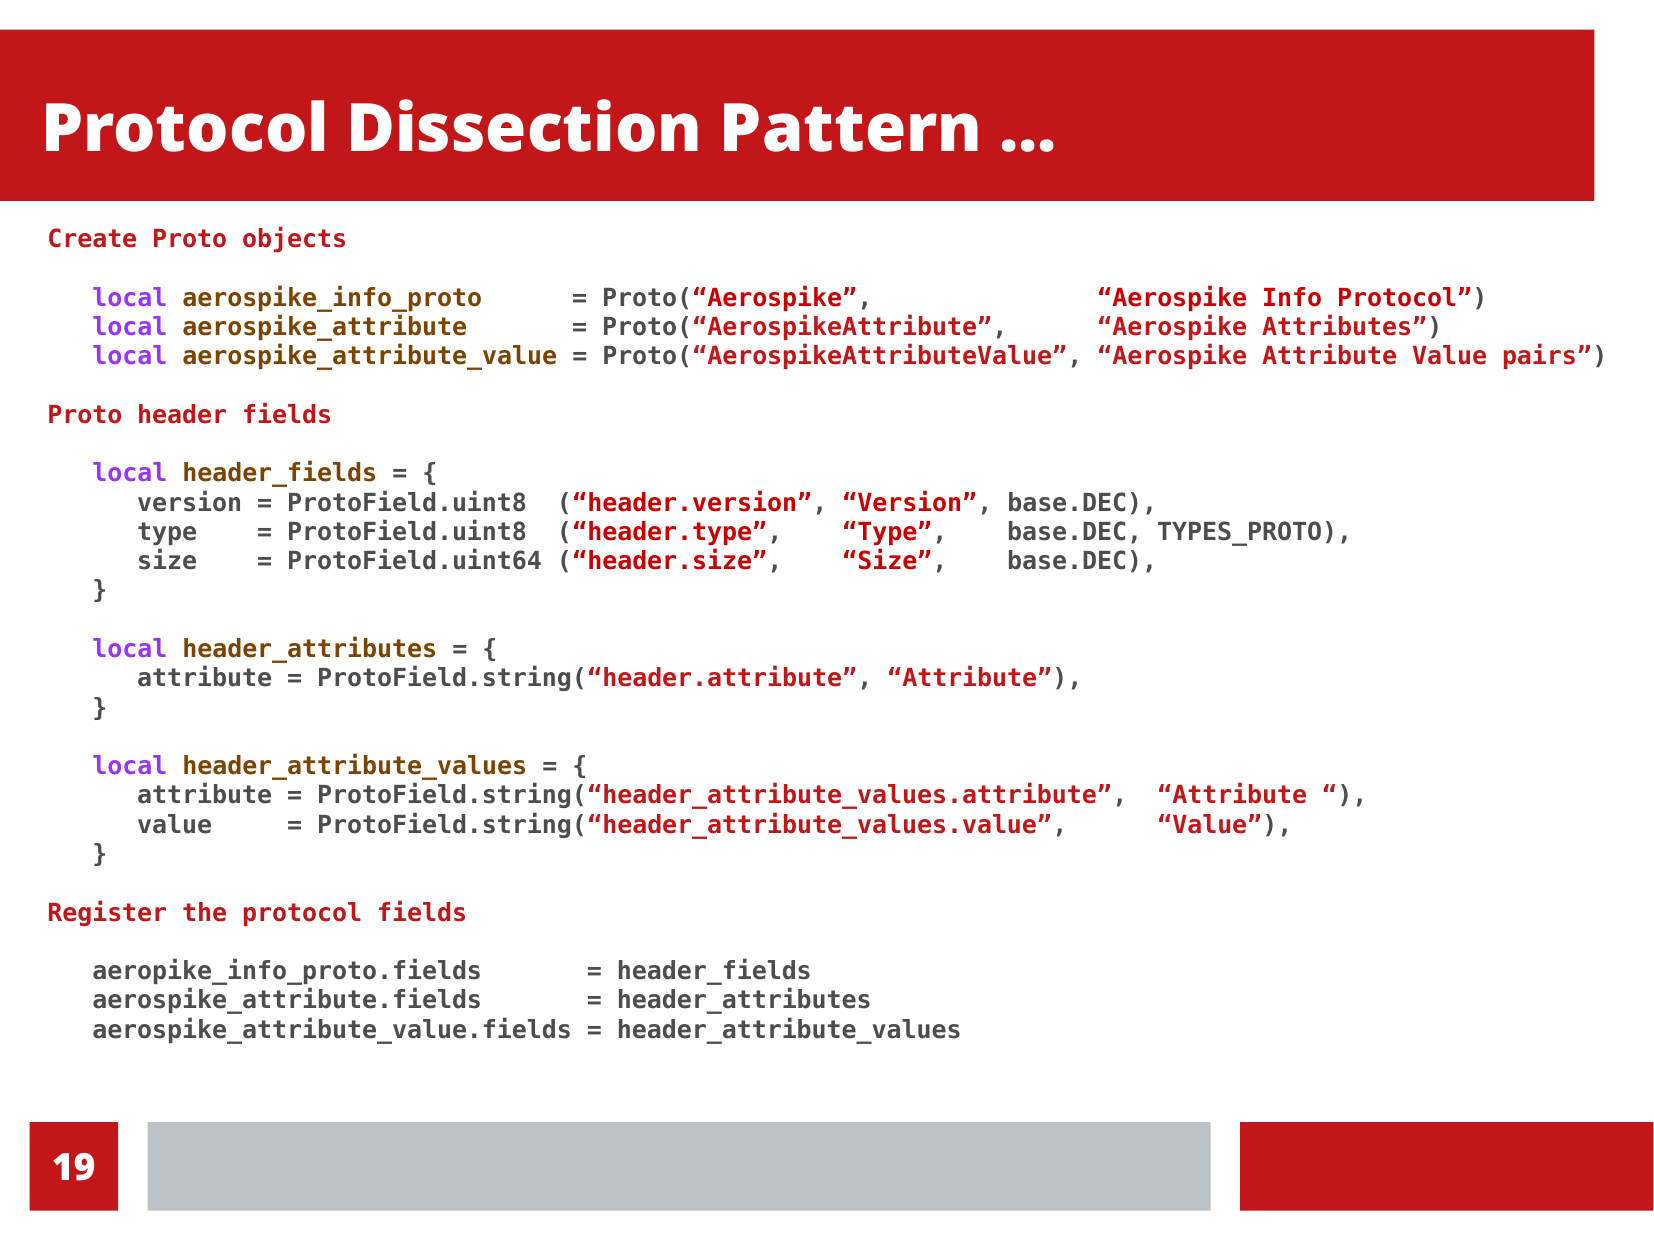

# Protocol Dissection Pattern ...
Create Proto objects
 local aerospike_info_proto = Proto(“Aerospike”, “Aerospike Info Protocol”)
 local aerospike_attribute = Proto(“AerospikeAttribute”, “Aerospike Attributes”)
 local aerospike_attribute_value = Proto(“AerospikeAttributeValue”, “Aerospike Attribute Value pairs”)
Proto header fields
 local header_fields = {
 version = ProtoField.uint8 (“header.version”, “Version”, base.DEC),
 type = ProtoField.uint8 (“header.type”, “Type”, base.DEC, TYPES_PROTO),
 size = ProtoField.uint64 (“header.size”, “Size”, base.DEC),
 }
 local header_attributes = {
 attribute = ProtoField.string(“header.attribute”, “Attribute”),
 }
 local header_attribute_values = {
 attribute = ProtoField.string(“header_attribute_values.attribute”, “Attribute “),
 value = ProtoField.string(“header_attribute_values.value”, “Value”),
 }
Register the protocol fields
 aeropike_info_proto.fields = header_fields
 aerospike_attribute.fields = header_attributes
 aerospike_attribute_value.fields = header_attribute_values
19